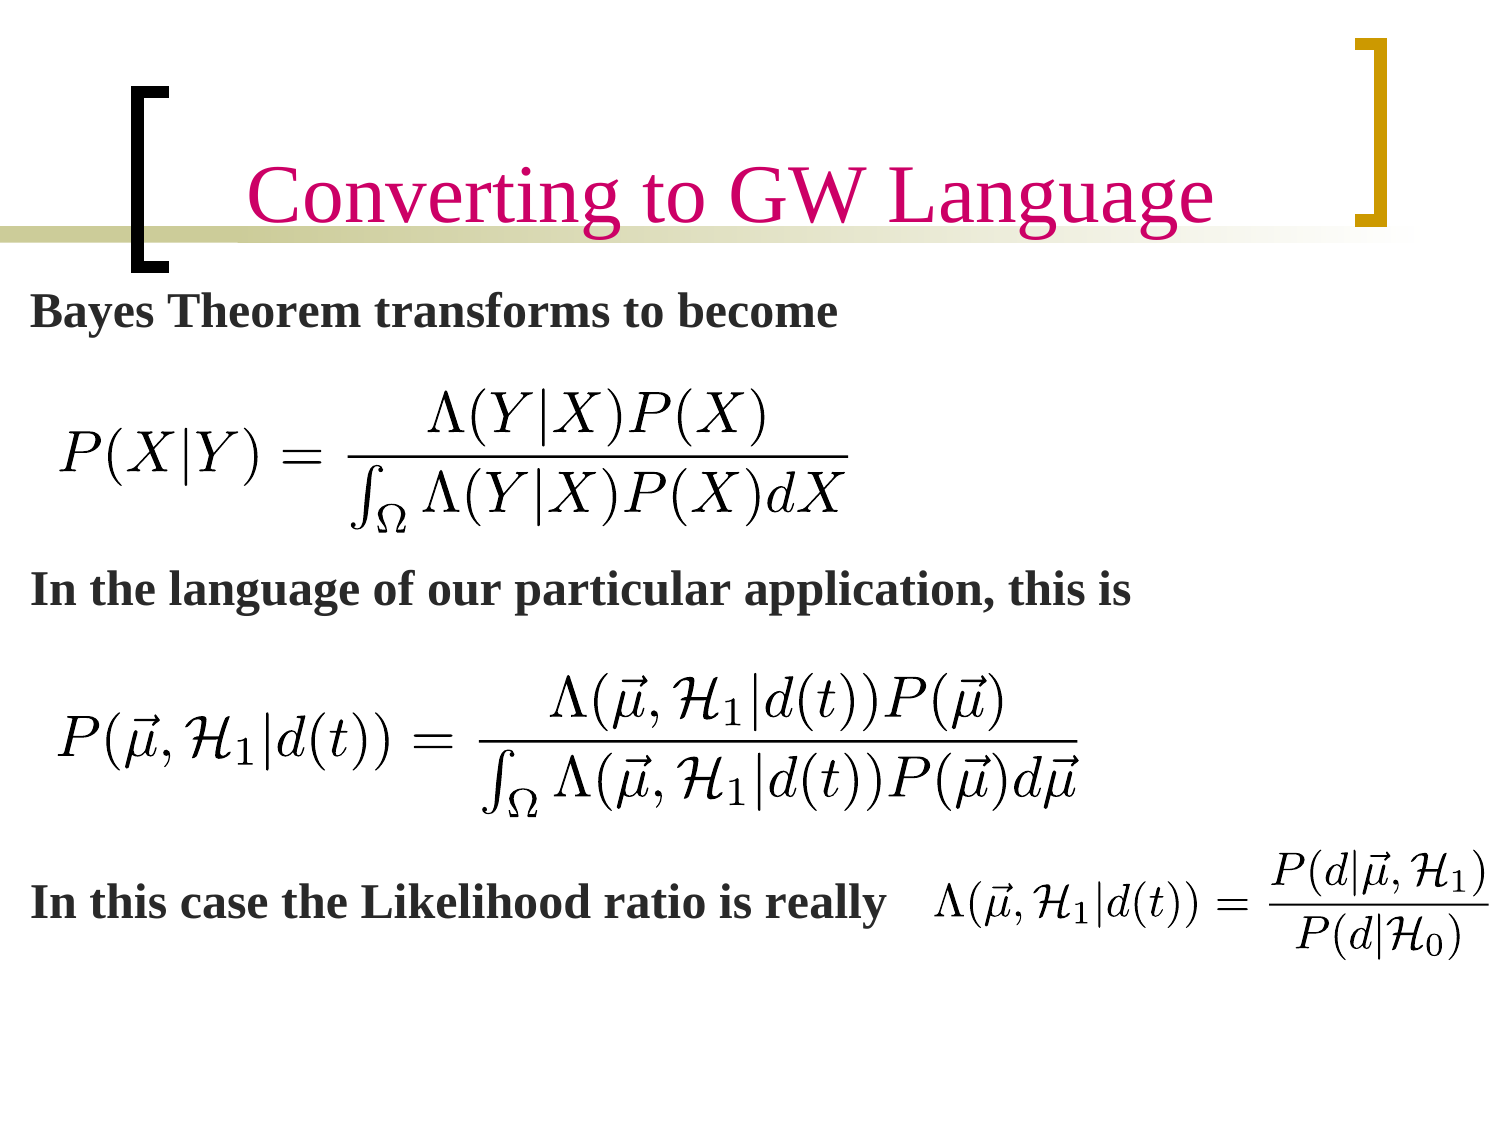

# Converting to GW Language
Bayes Theorem transforms to become
In the language of our particular application, this is
In this case the Likelihood ratio is really